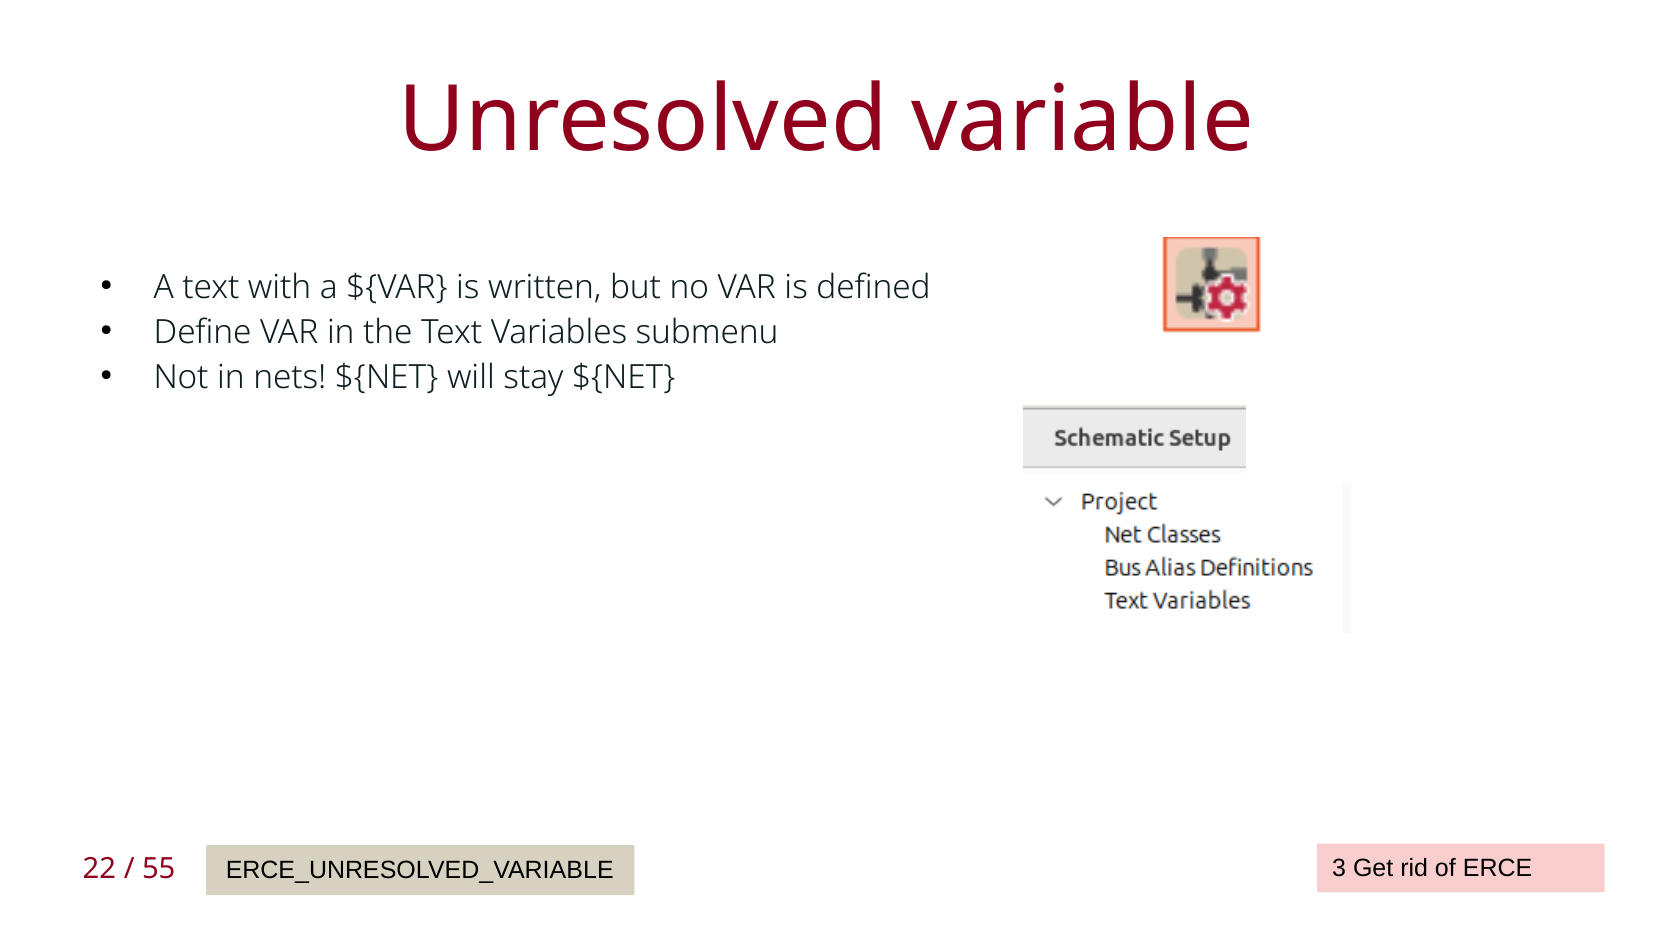

# Unresolved variable
A text with a ${VAR} is written, but no VAR is defined
Define VAR in the Text Variables submenu
Not in nets! ${NET} will stay ${NET}
3 Get rid of ERCE
ERCE_UNRESOLVED_VARIABLE
22